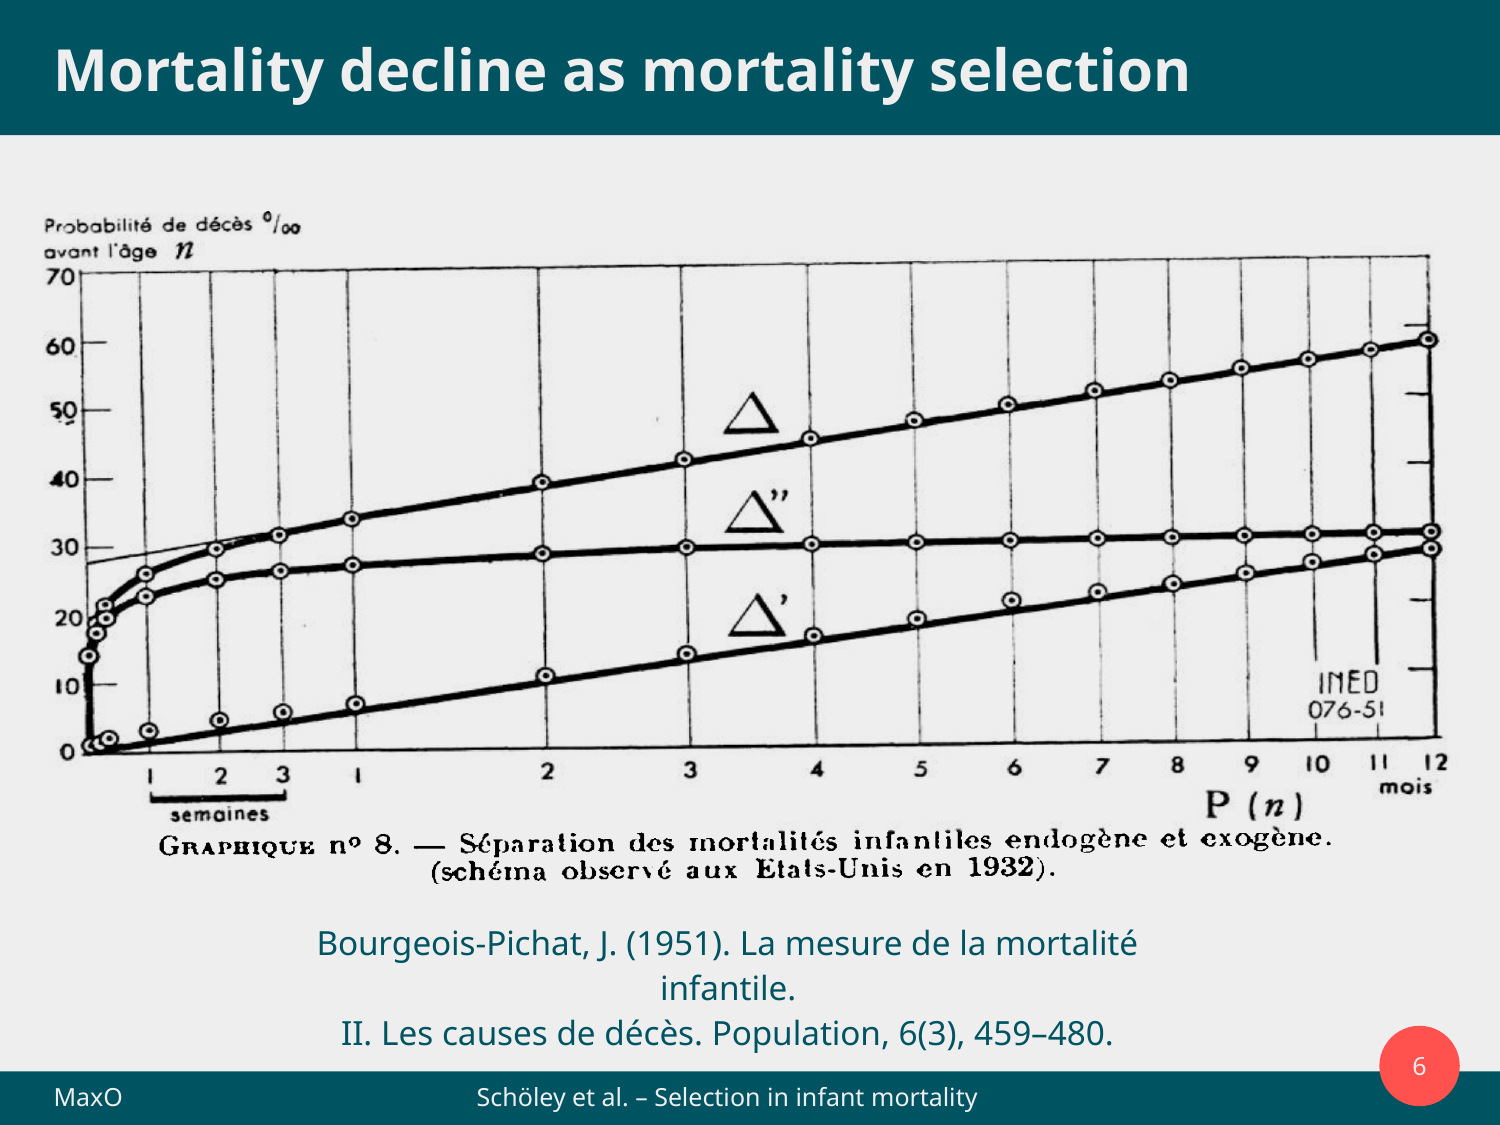

# Mortality decline as mortality selection
Bourgeois-Pichat, J. (1951). La mesure de la mortalité infantile.
II. Les causes de décès. Population, 6(3), 459–480.
6
MaxO
Schöley et al. – Selection in infant mortality